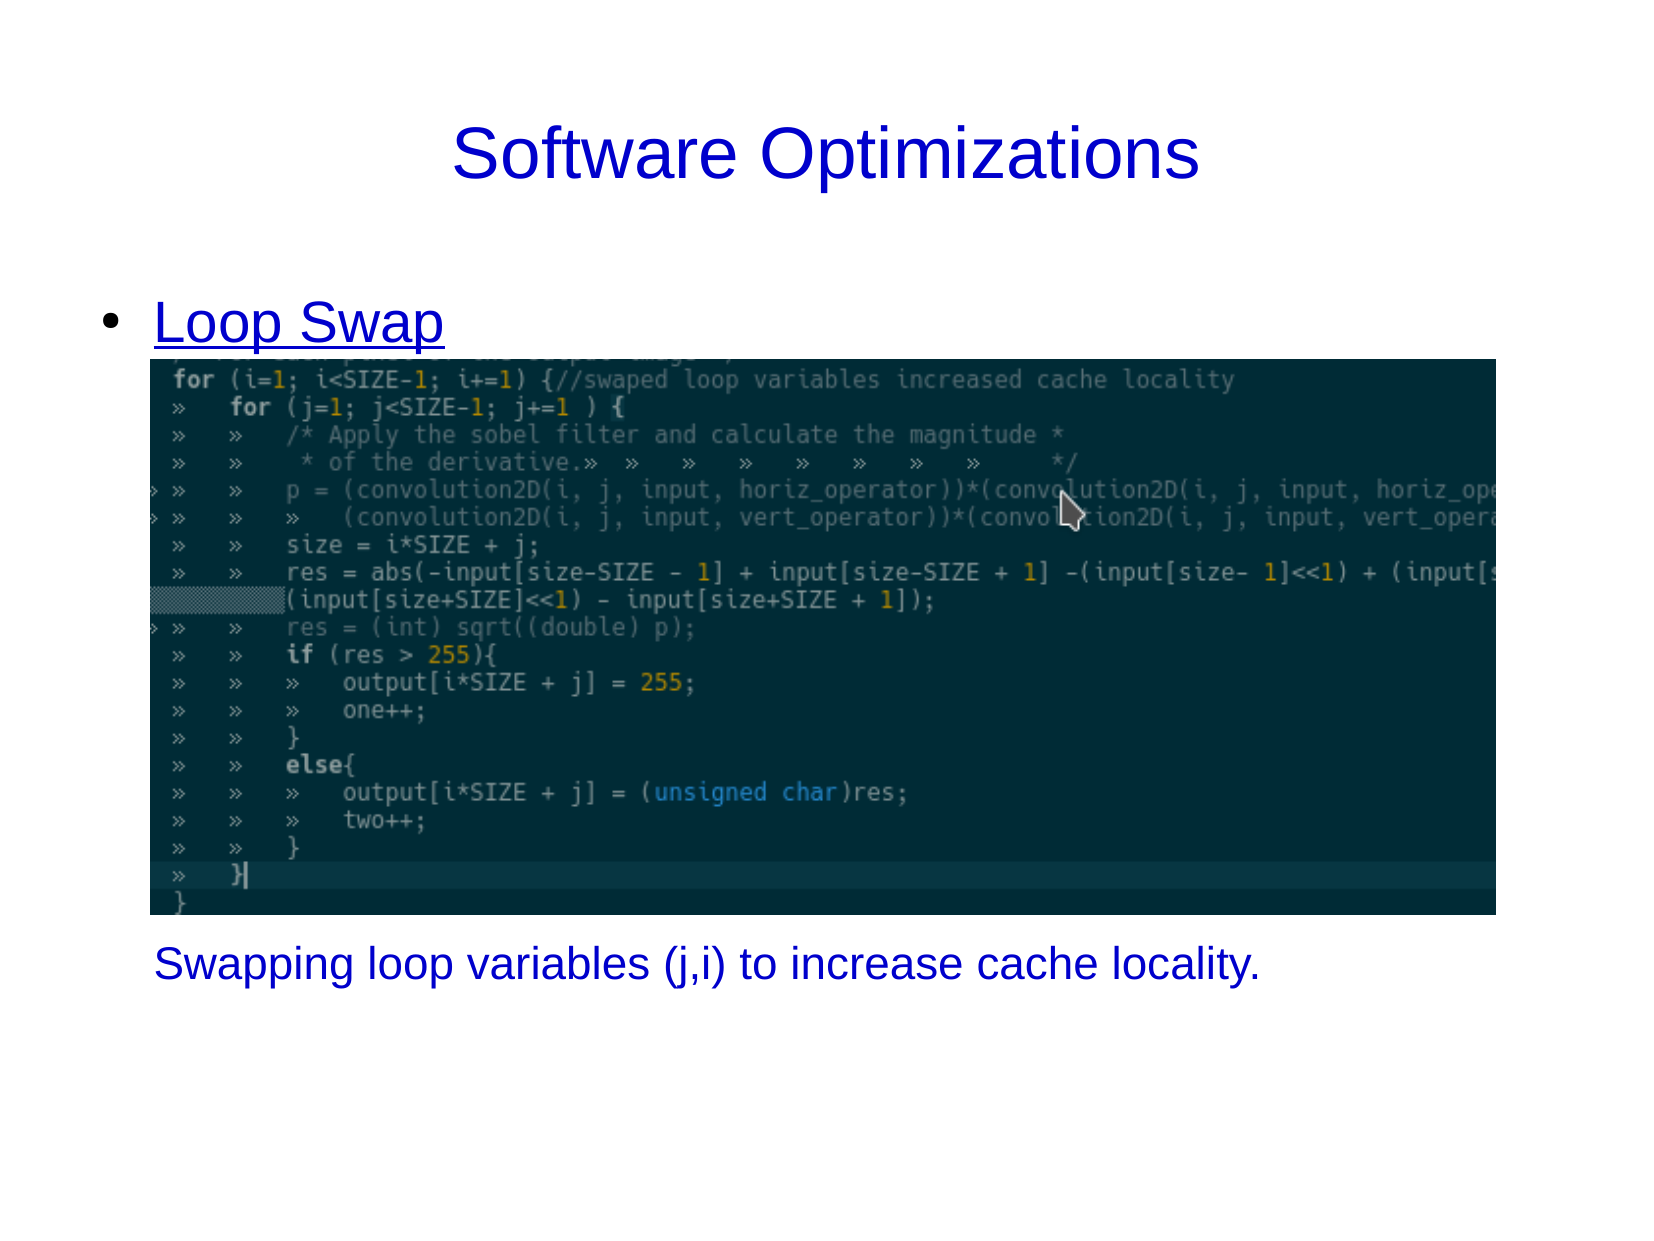

# Software Optimizations
Loop Swap
Swapping loop variables (j,i) to increase cache locality.